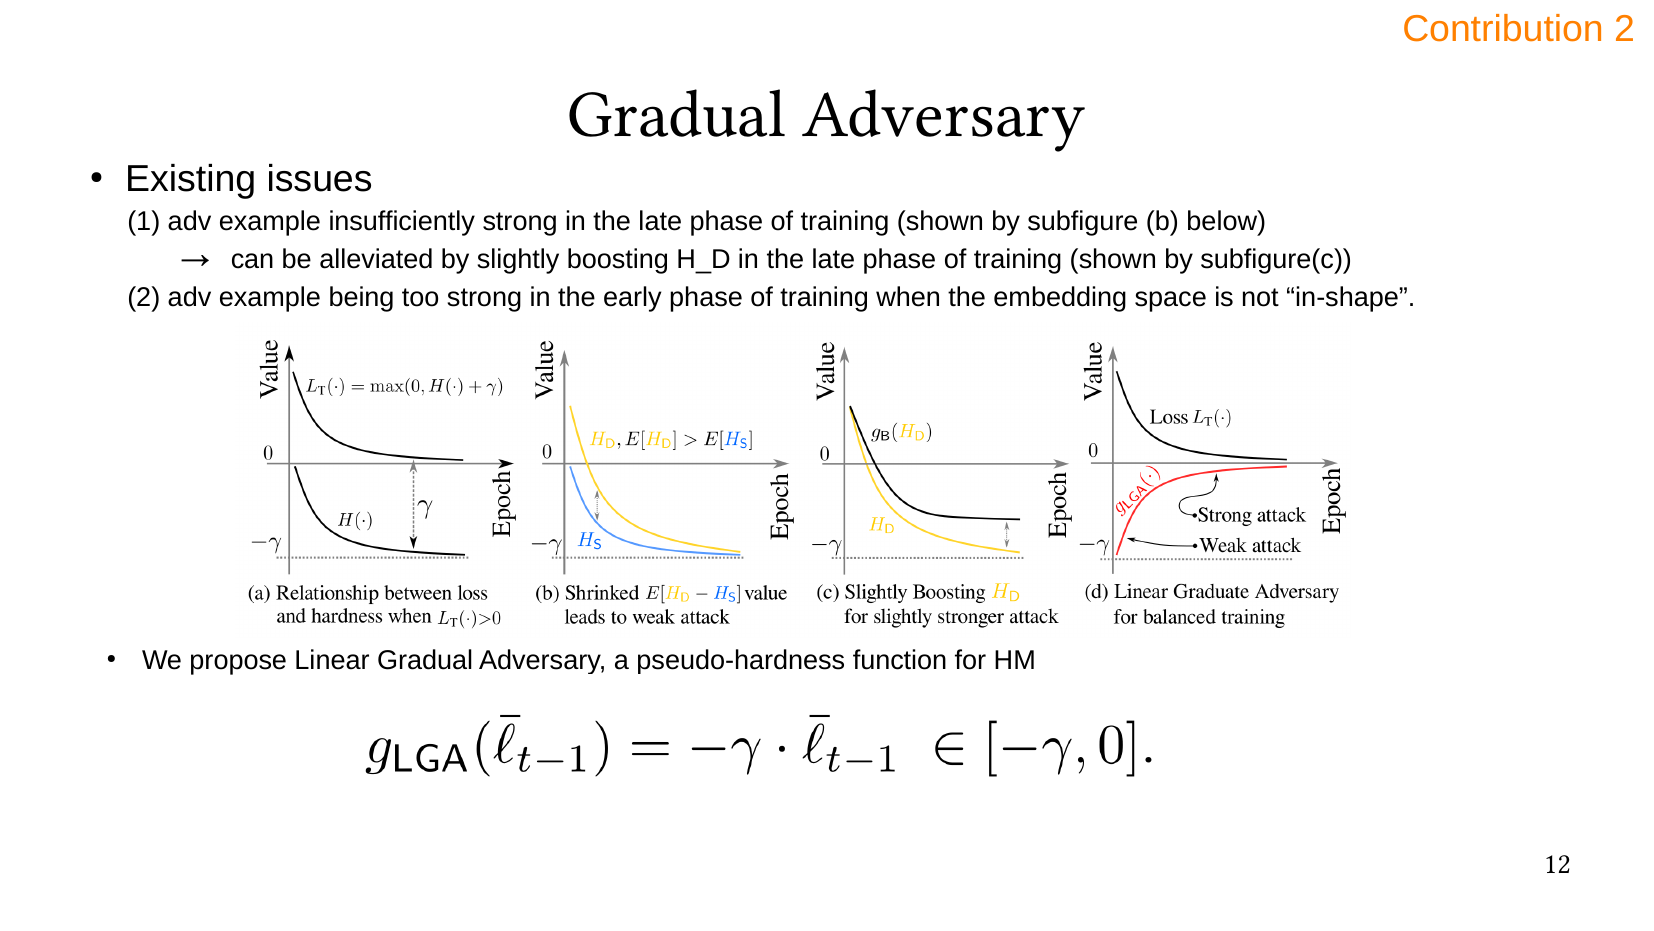

Contribution 2
# Gradual Adversary
Existing issues
(1) adv example insufficiently strong in the late phase of training (shown by subfigure (b) below)
 → can be alleviated by slightly boosting H_D in the late phase of training (shown by subfigure(c))
(2) adv example being too strong in the early phase of training when the embedding space is not “in-shape”.
We propose Linear Gradual Adversary, a pseudo-hardness function for HM
12